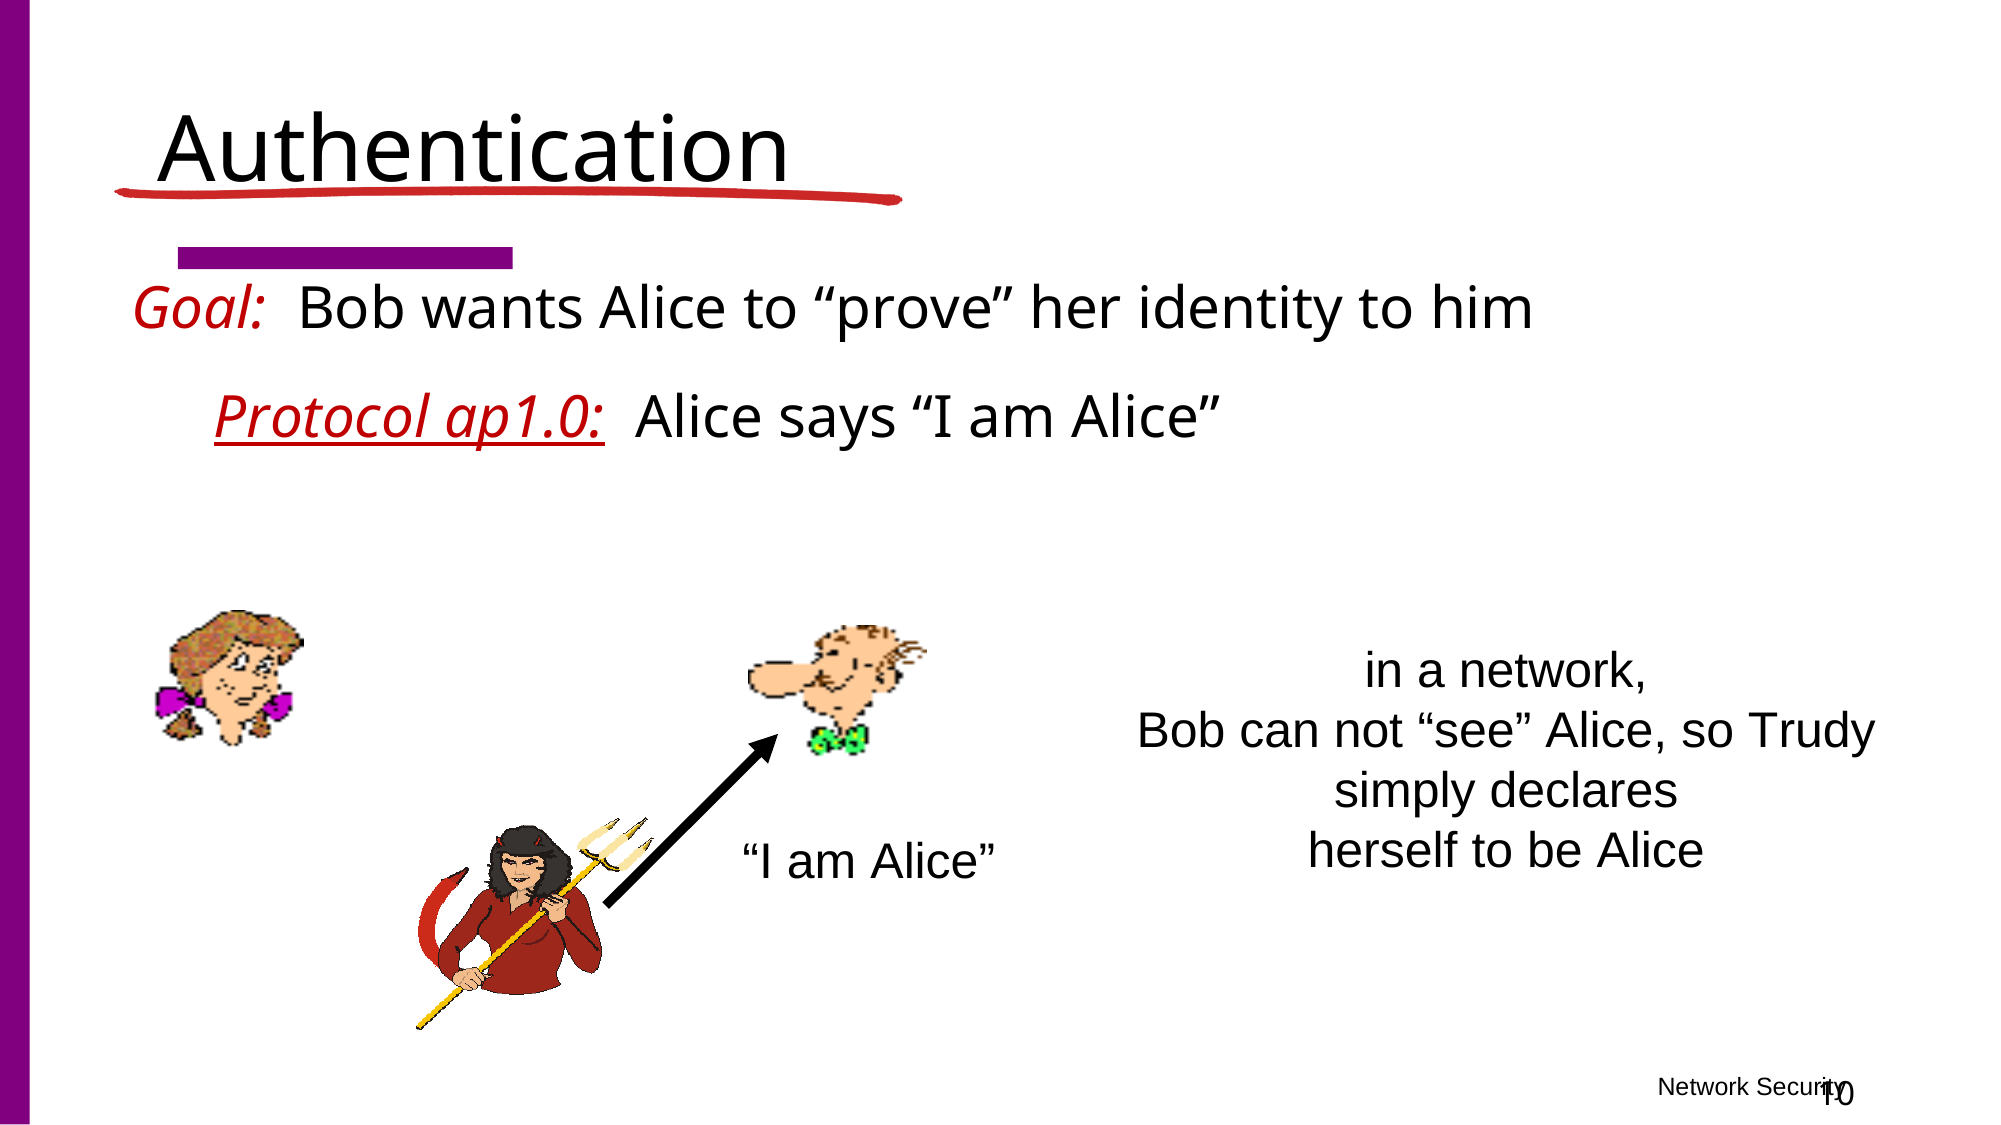

# Authentication
Goal: Bob wants Alice to “prove” her identity to him
Protocol ap1.0: Alice says “I am Alice”
in a network,
Bob can not “see” Alice, so Trudy simply declares
herself to be Alice
“I am Alice”
Network Security